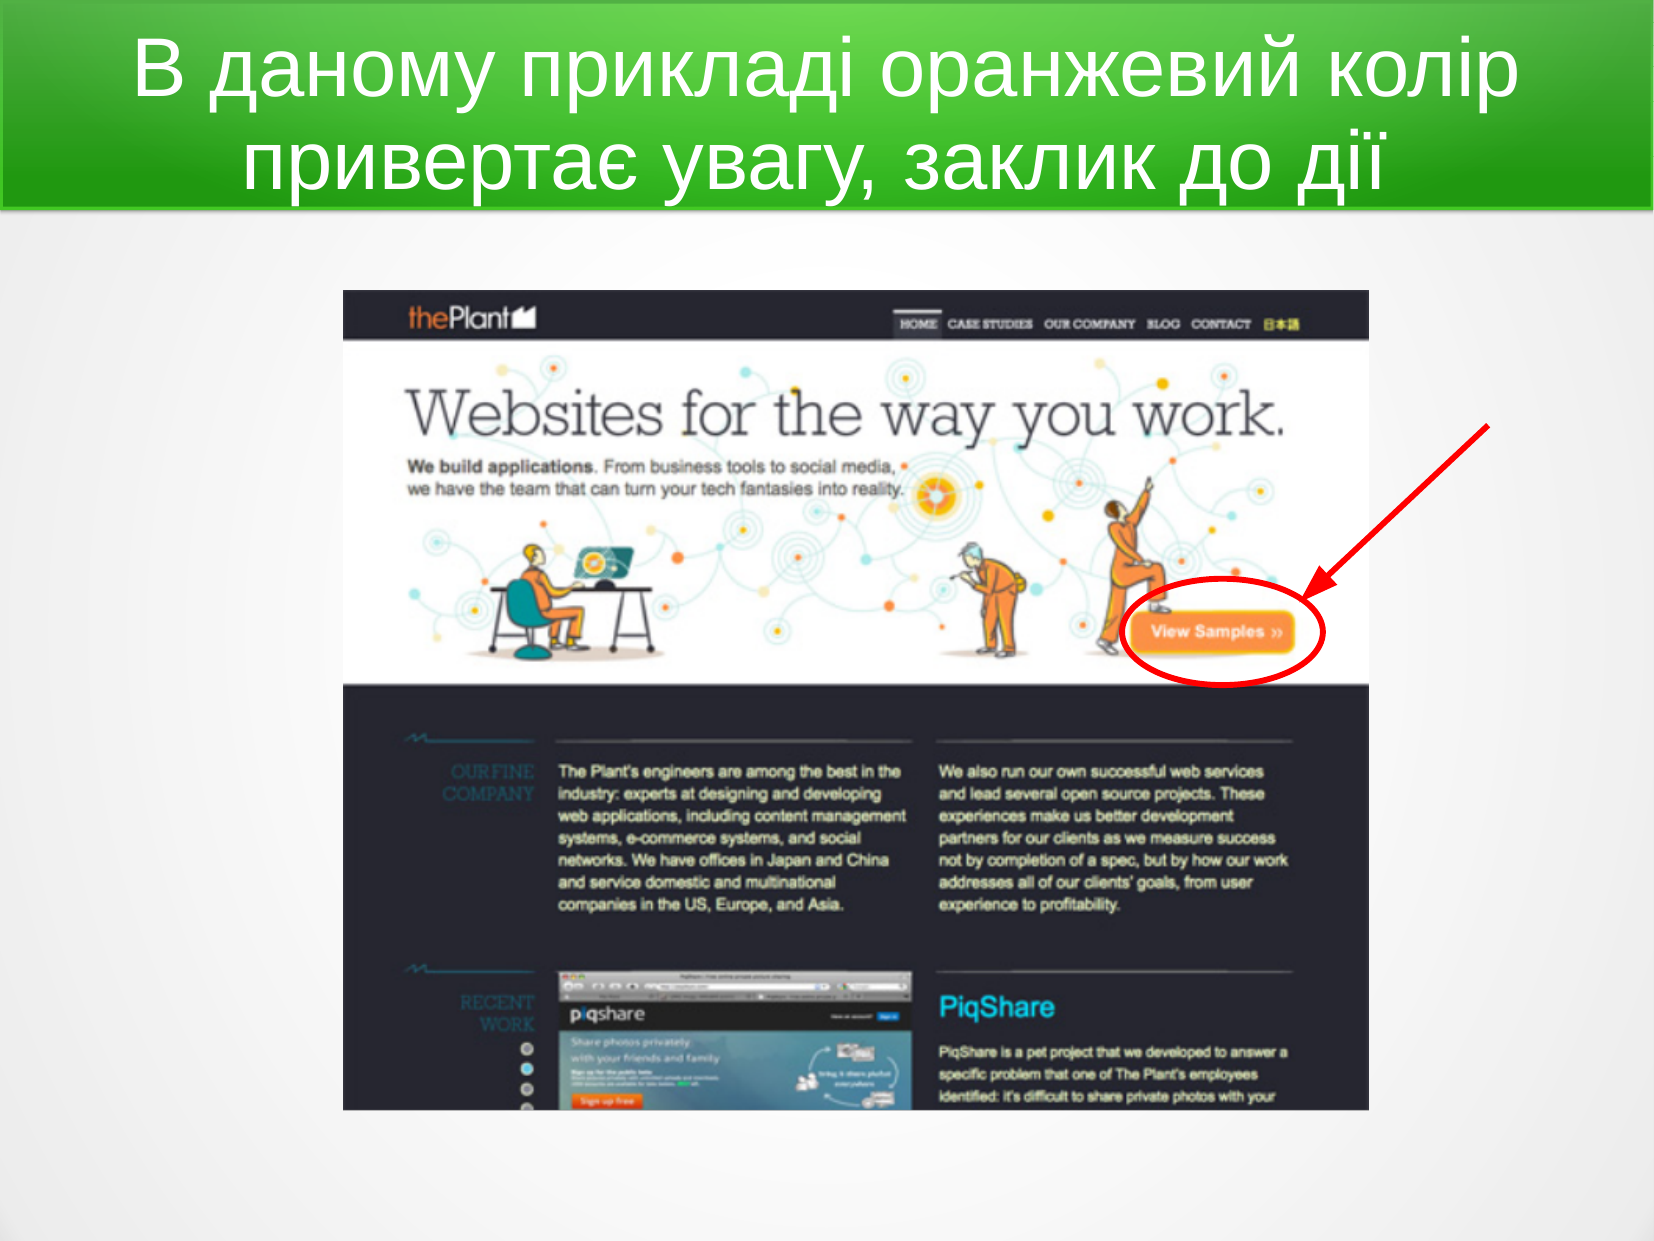

# В даному прикладі оранжевий колір привертає увагу, заклик до дії